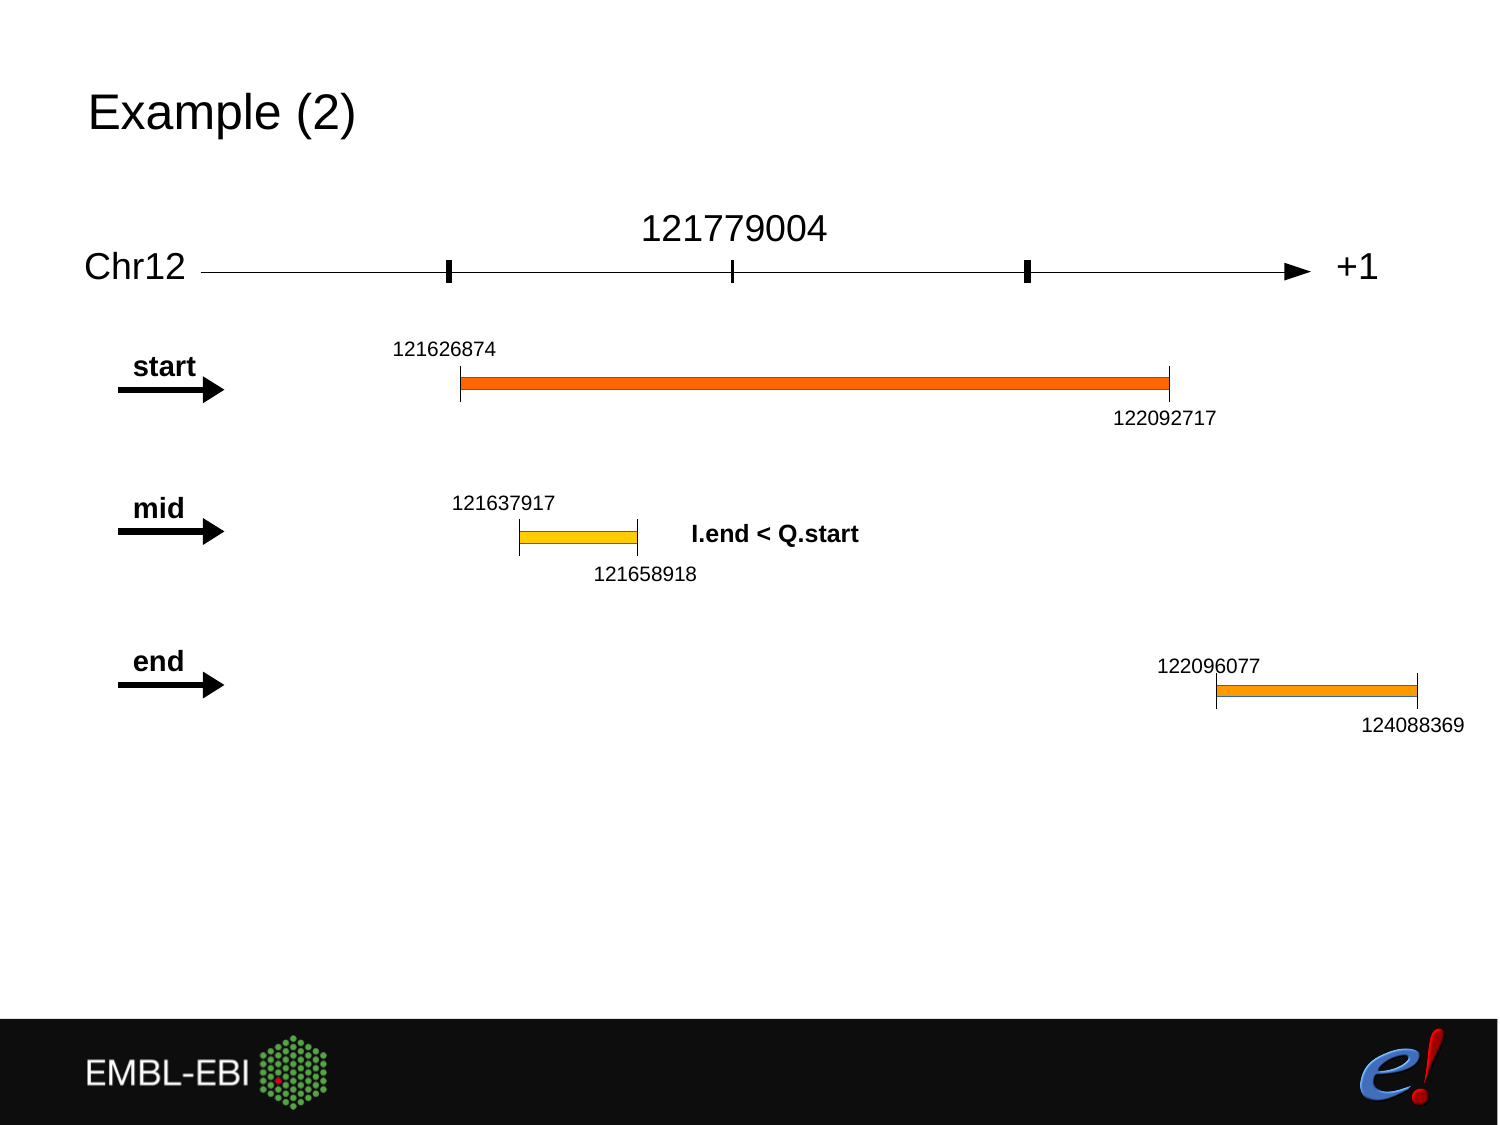

# Example (2)
121779004
Chr12
+1
121626874
start
122092717
mid
121637917
I.end < Q.start
121658918
end
122096077
124088369